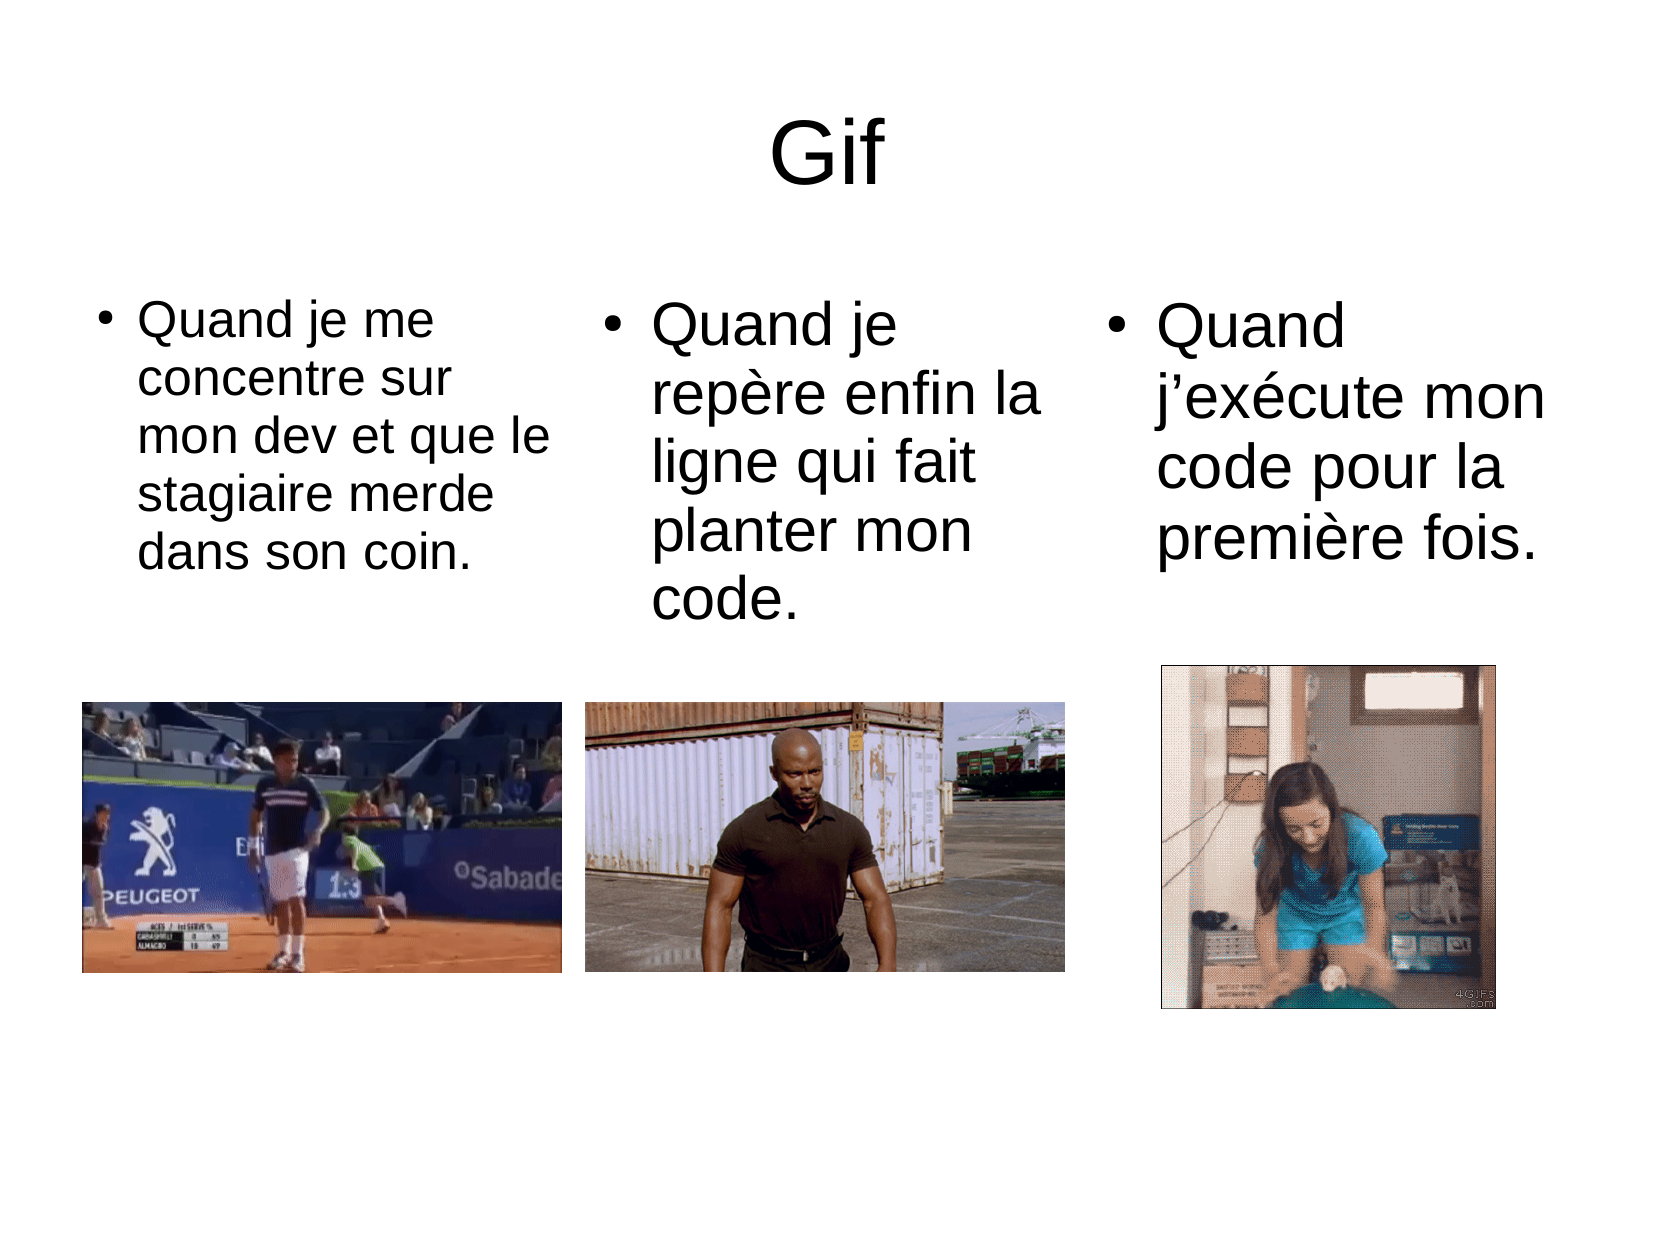

Gif
# Quand je me concentre sur mon dev et que le stagiaire merde dans son coin.
Quand je repère enfin la ligne qui fait planter mon code.
Quand j’exécute mon code pour la première fois.